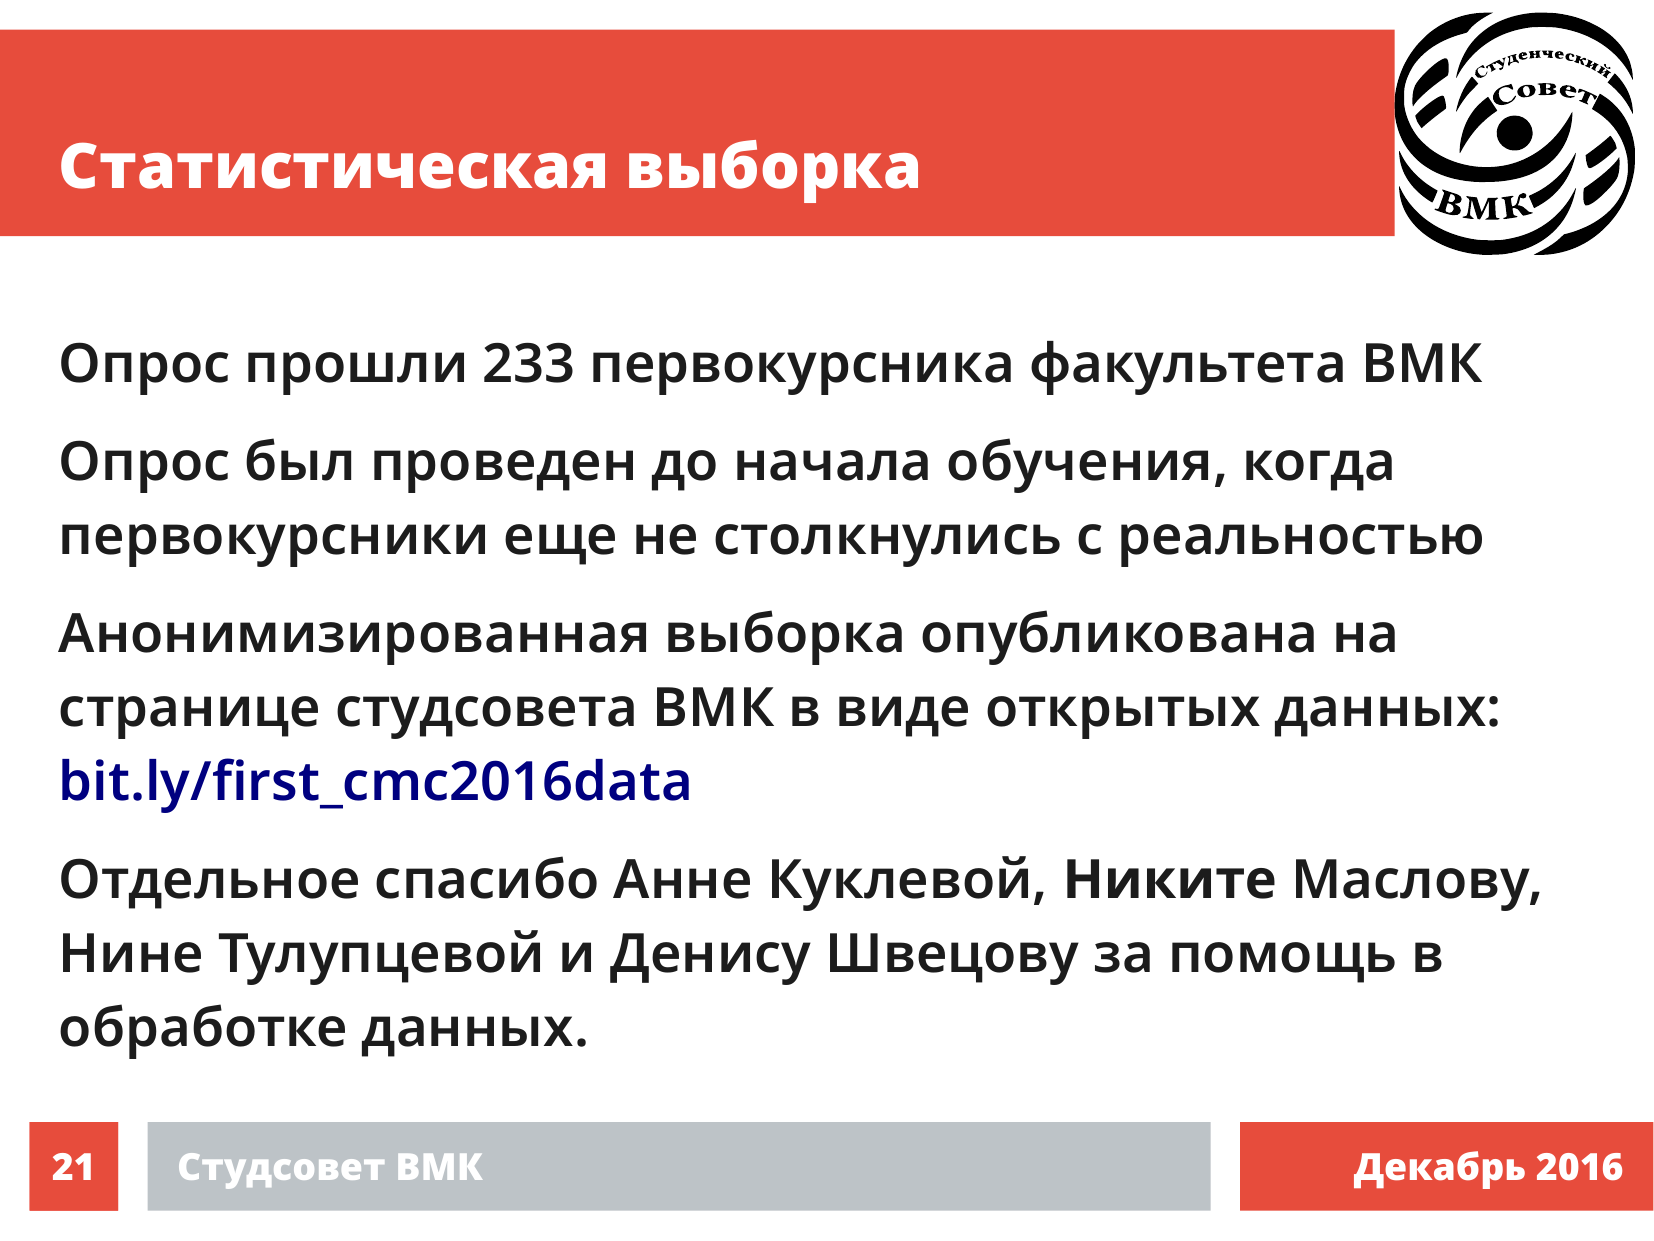

# Статистическая выборка
Опрос прошли 233 первокурсника факультета ВМК
Опрос был проведен до начала обучения, когда первокурсники еще не столкнулись с реальностью
Анонимизированная выборка опубликована на странице студсовета ВМК в виде открытых данных: bit.ly/first_cmc2016data
Отдельное спасибо Анне Куклевой, Никите Маслову, Нине Тулупцевой и Денису Швецову за помощь в обработке данных.
21
Студсовет ВМК
Декабрь 2016